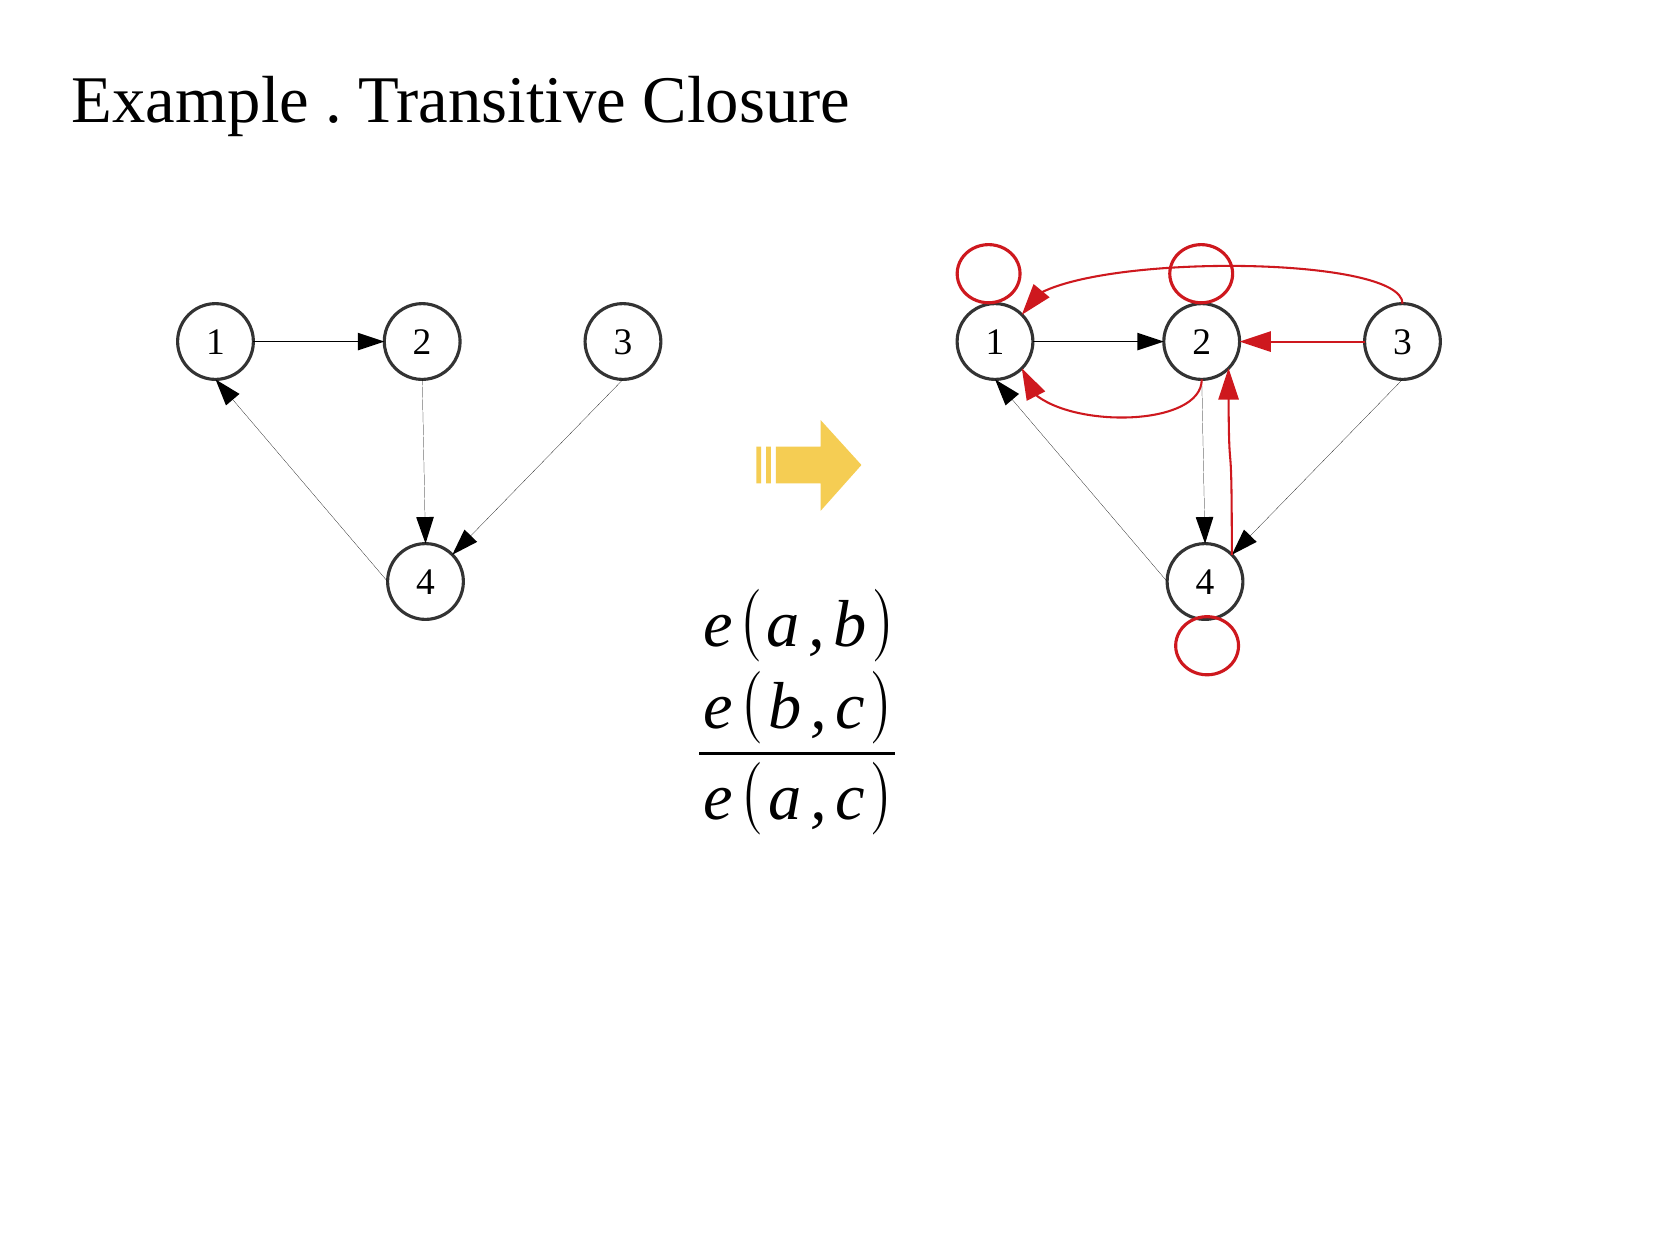

# Example . Transitive Closure
1
2
3
1
2
3
4
4